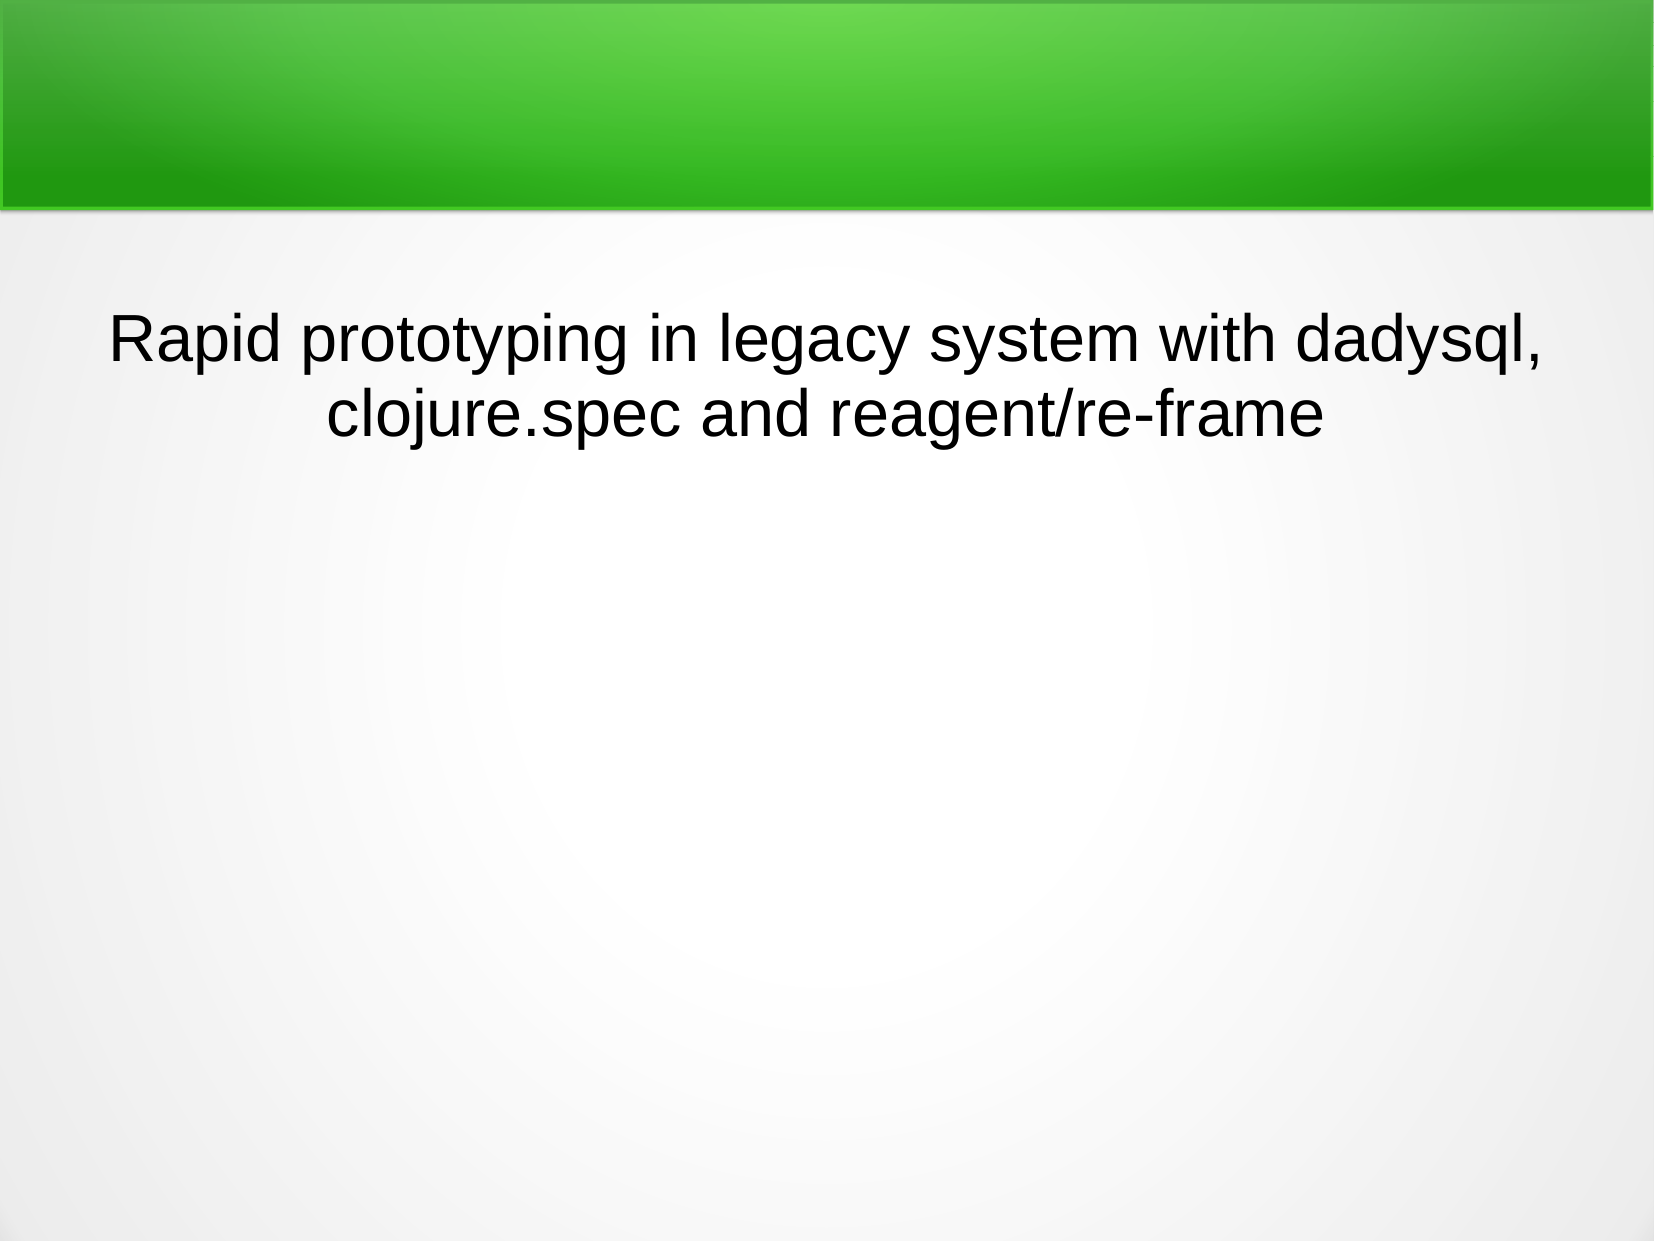

# Rapid prototyping in legacy system with dadysql, clojure.spec and reagent/re-frame